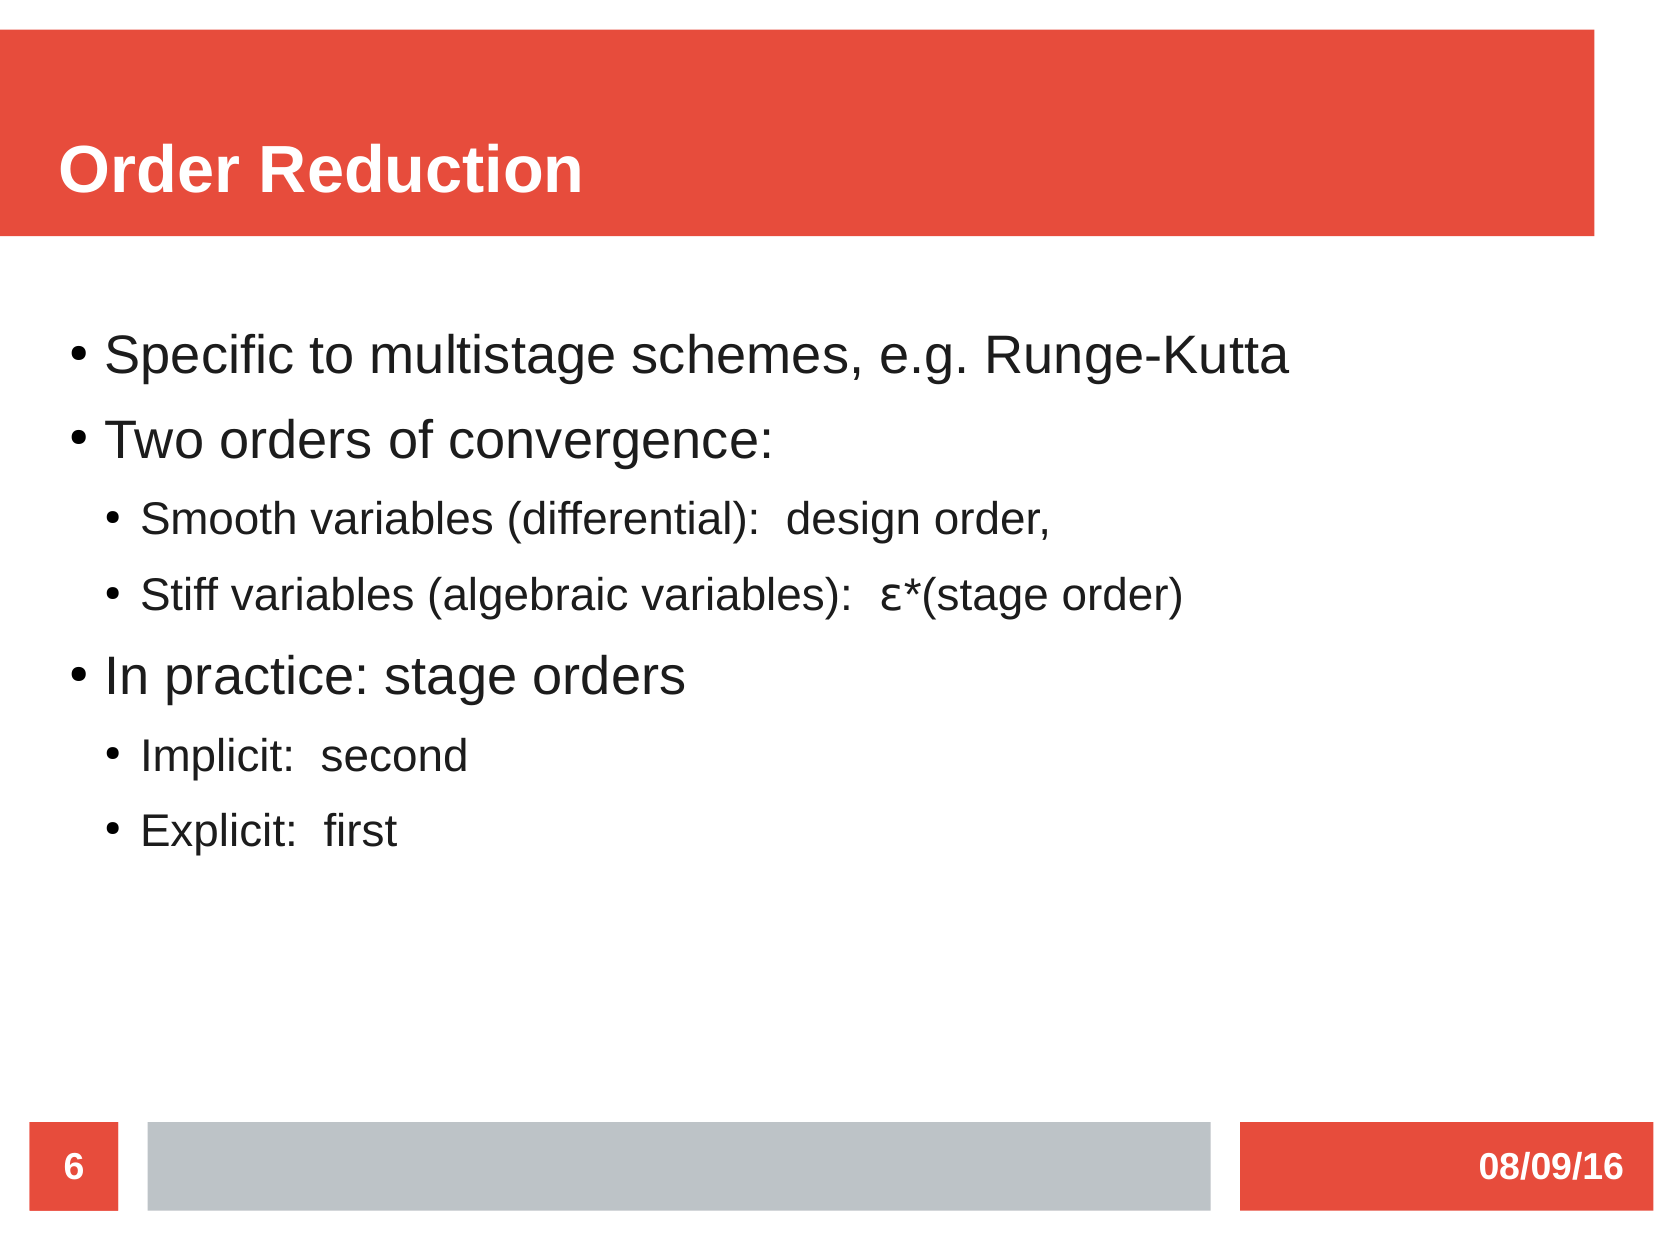

# Order Reduction
Specific to multistage schemes, e.g. Runge-Kutta
Two orders of convergence:
Smooth variables (differential): design order,
Stiff variables (algebraic variables): ε*(stage order)
In practice: stage orders
Implicit: second
Explicit: first
6
08/09/16